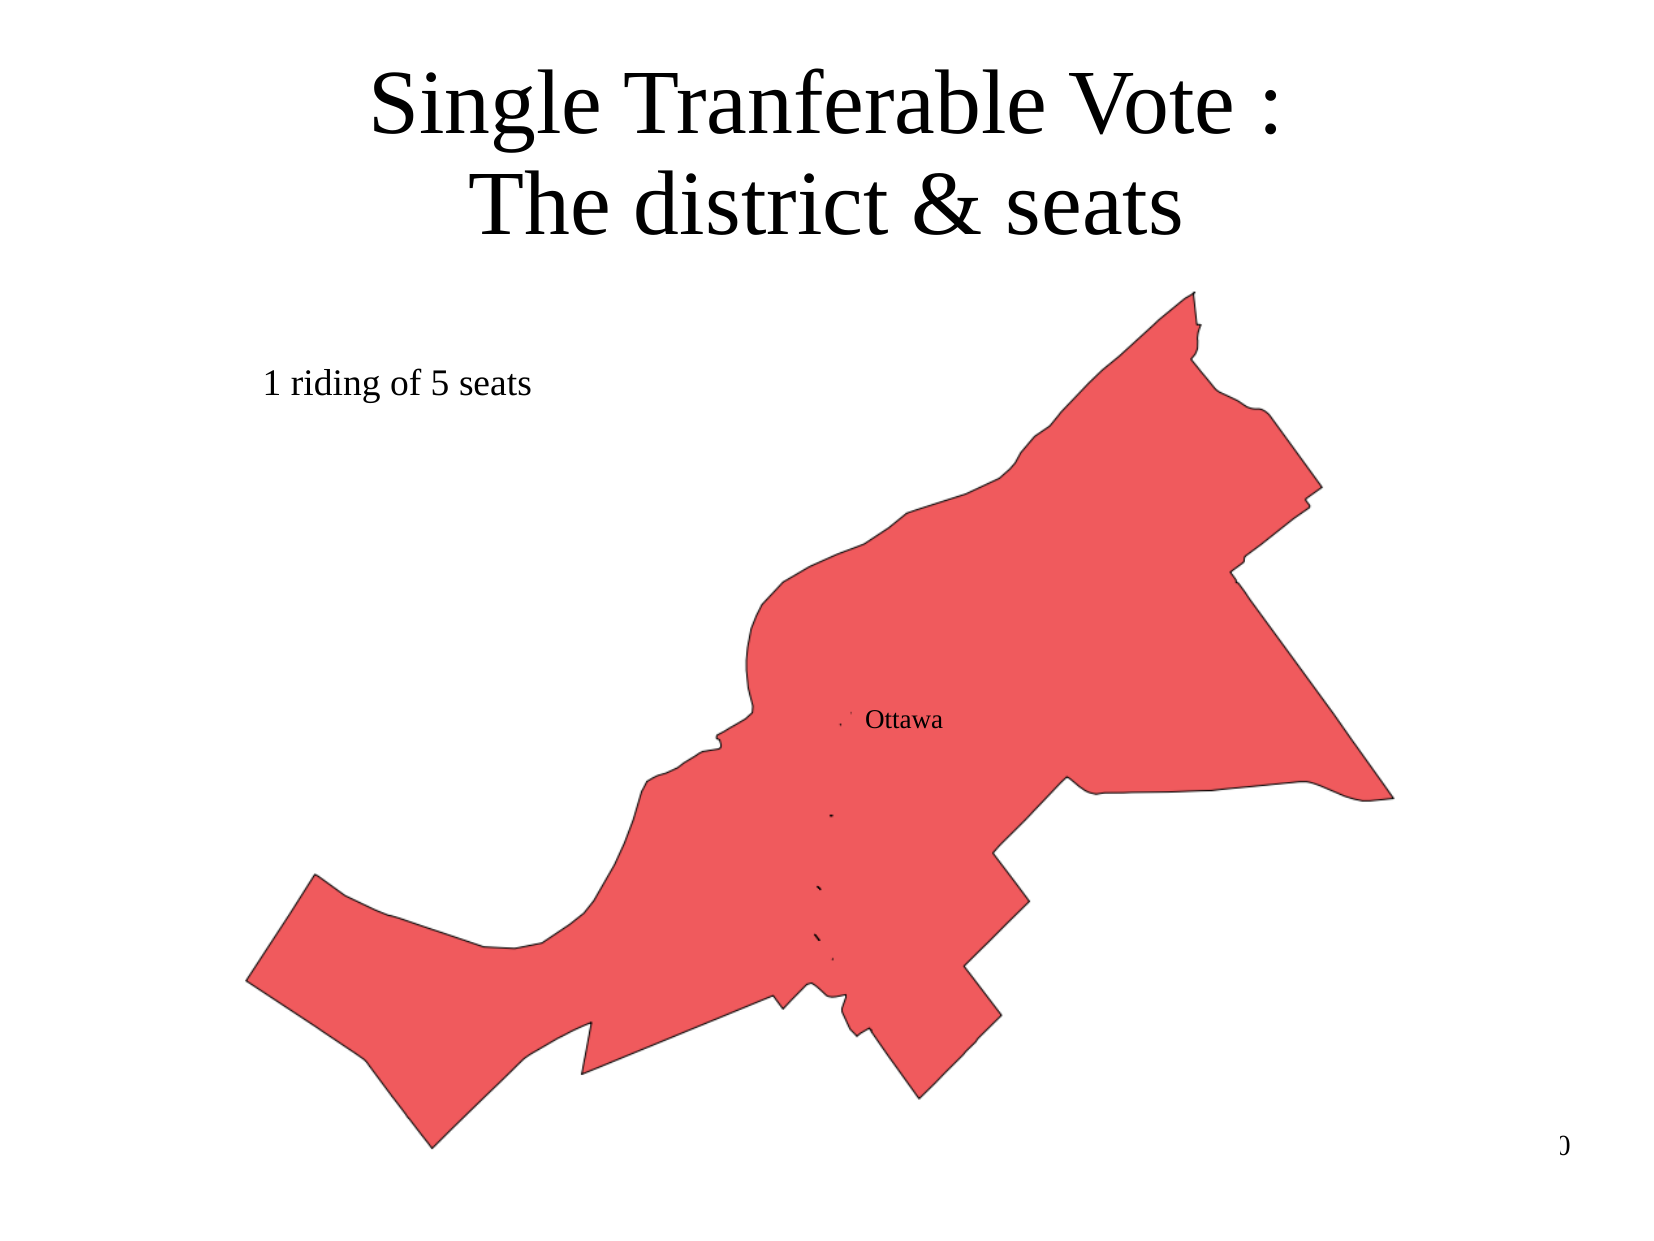

# Single Tranferable Vote : The district & seats
1 riding of 5 seats
Ottawa
20